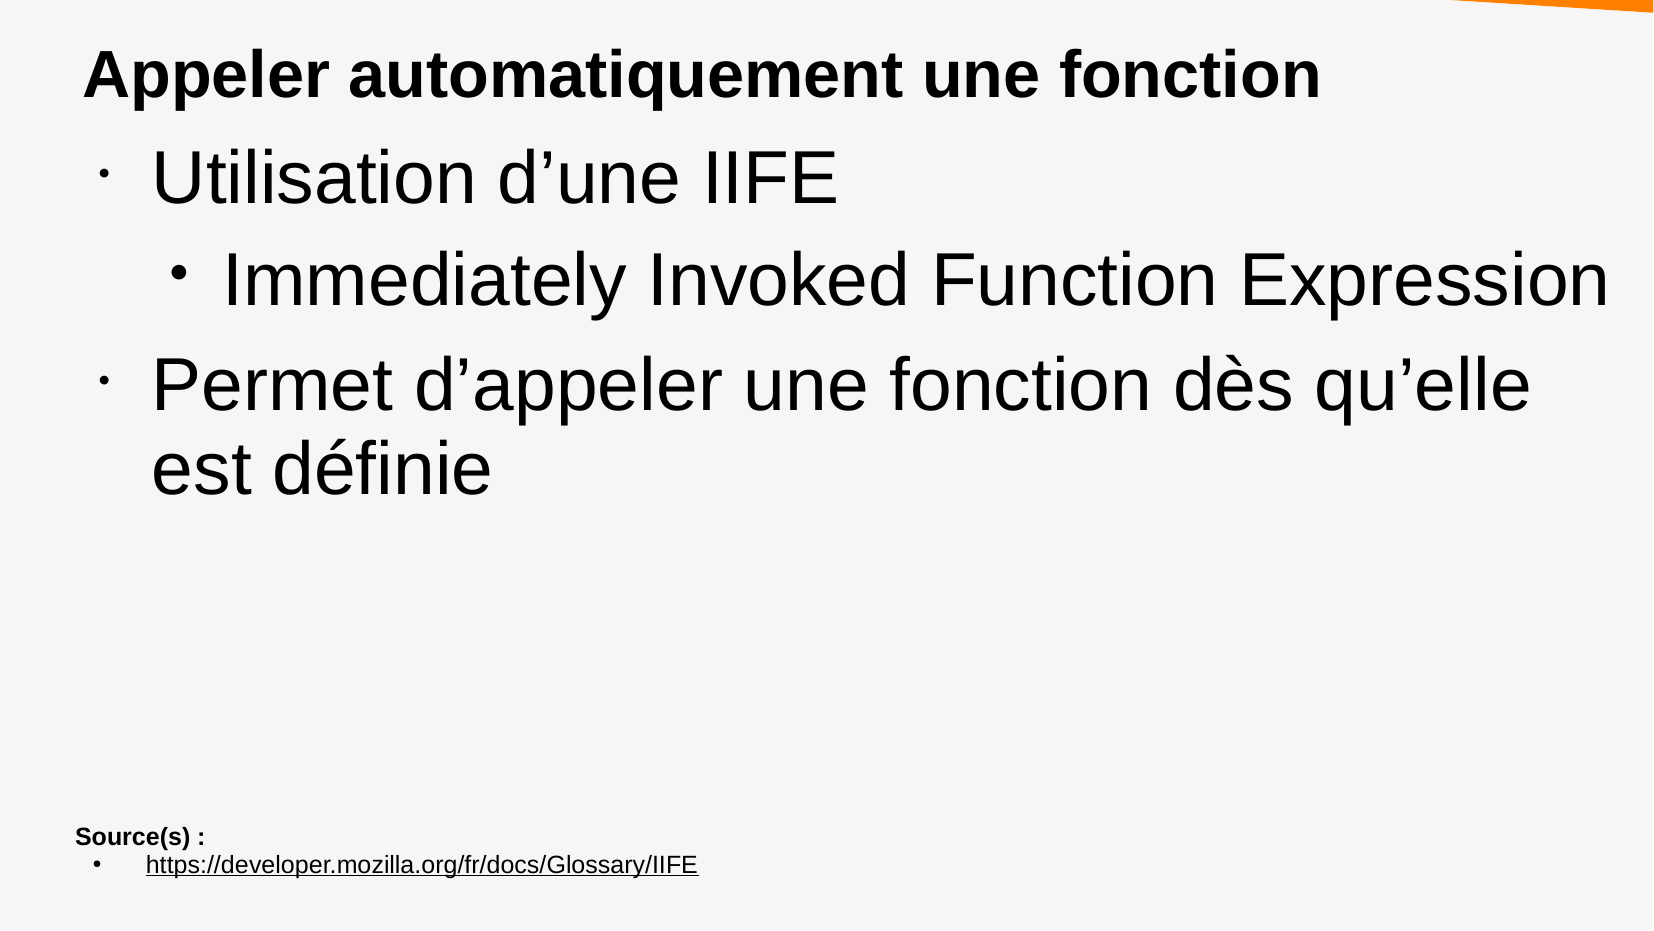

# Appeler automatiquement une fonction
Utilisation d’une IIFE
Immediately Invoked Function Expression
Permet d’appeler une fonction dès qu’elle est définie
Source(s) :
https://developer.mozilla.org/fr/docs/Glossary/IIFE